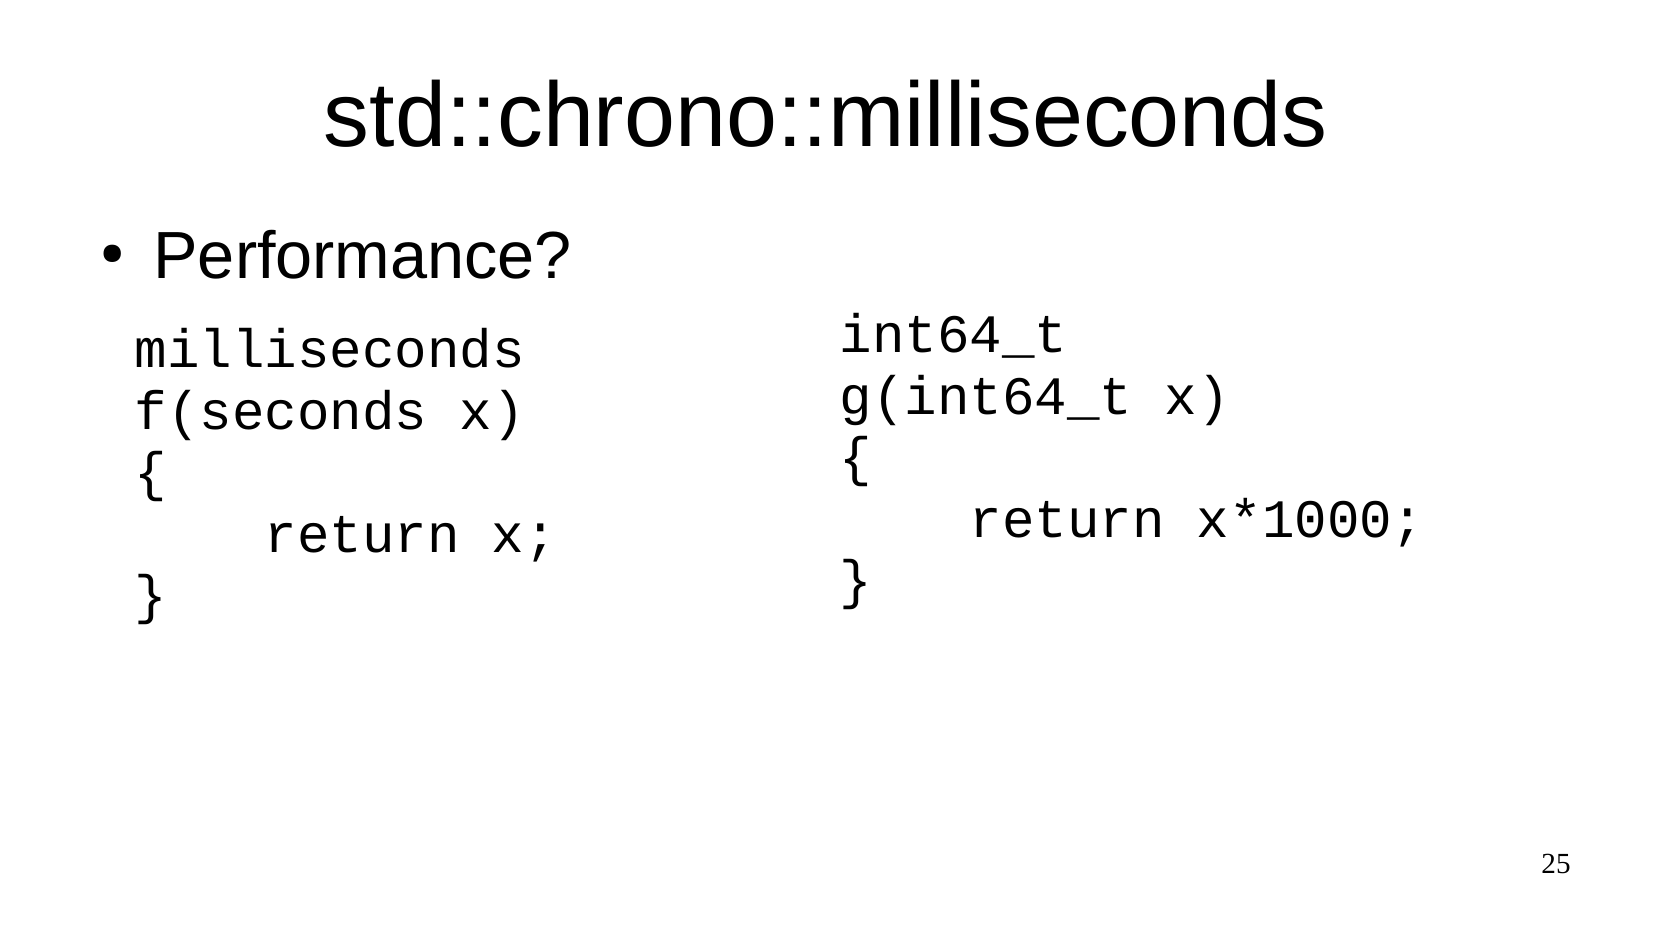

# std::chrono::milliseconds
Performance?
int64_t
g(int64_t x)
{
 return x*1000;
}
milliseconds
f(seconds x)
{
 return x;
}
25